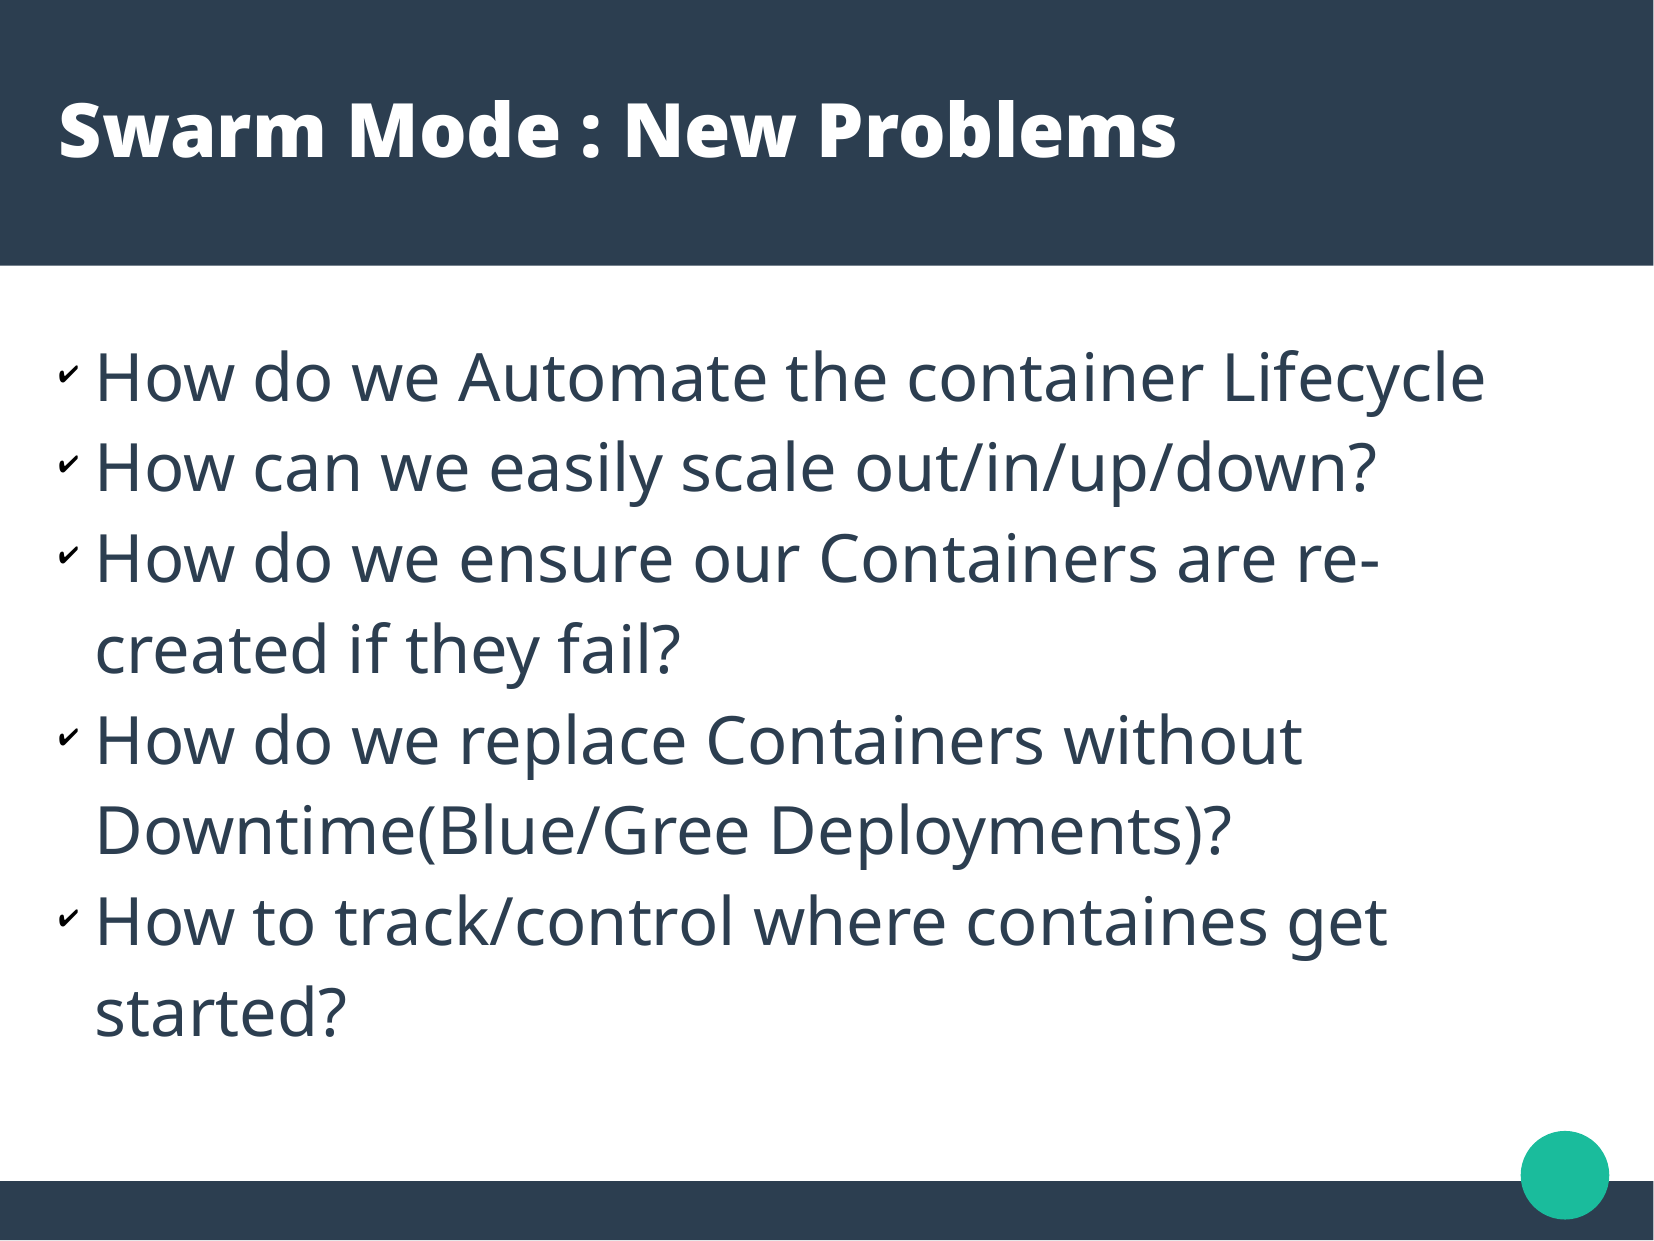

# Swarm Mode : New Problems
How do we Automate the container Lifecycle
How can we easily scale out/in/up/down?
How do we ensure our Containers are re-created if they fail?
How do we replace Containers without Downtime(Blue/Gree Deployments)?
How to track/control where containes get started?